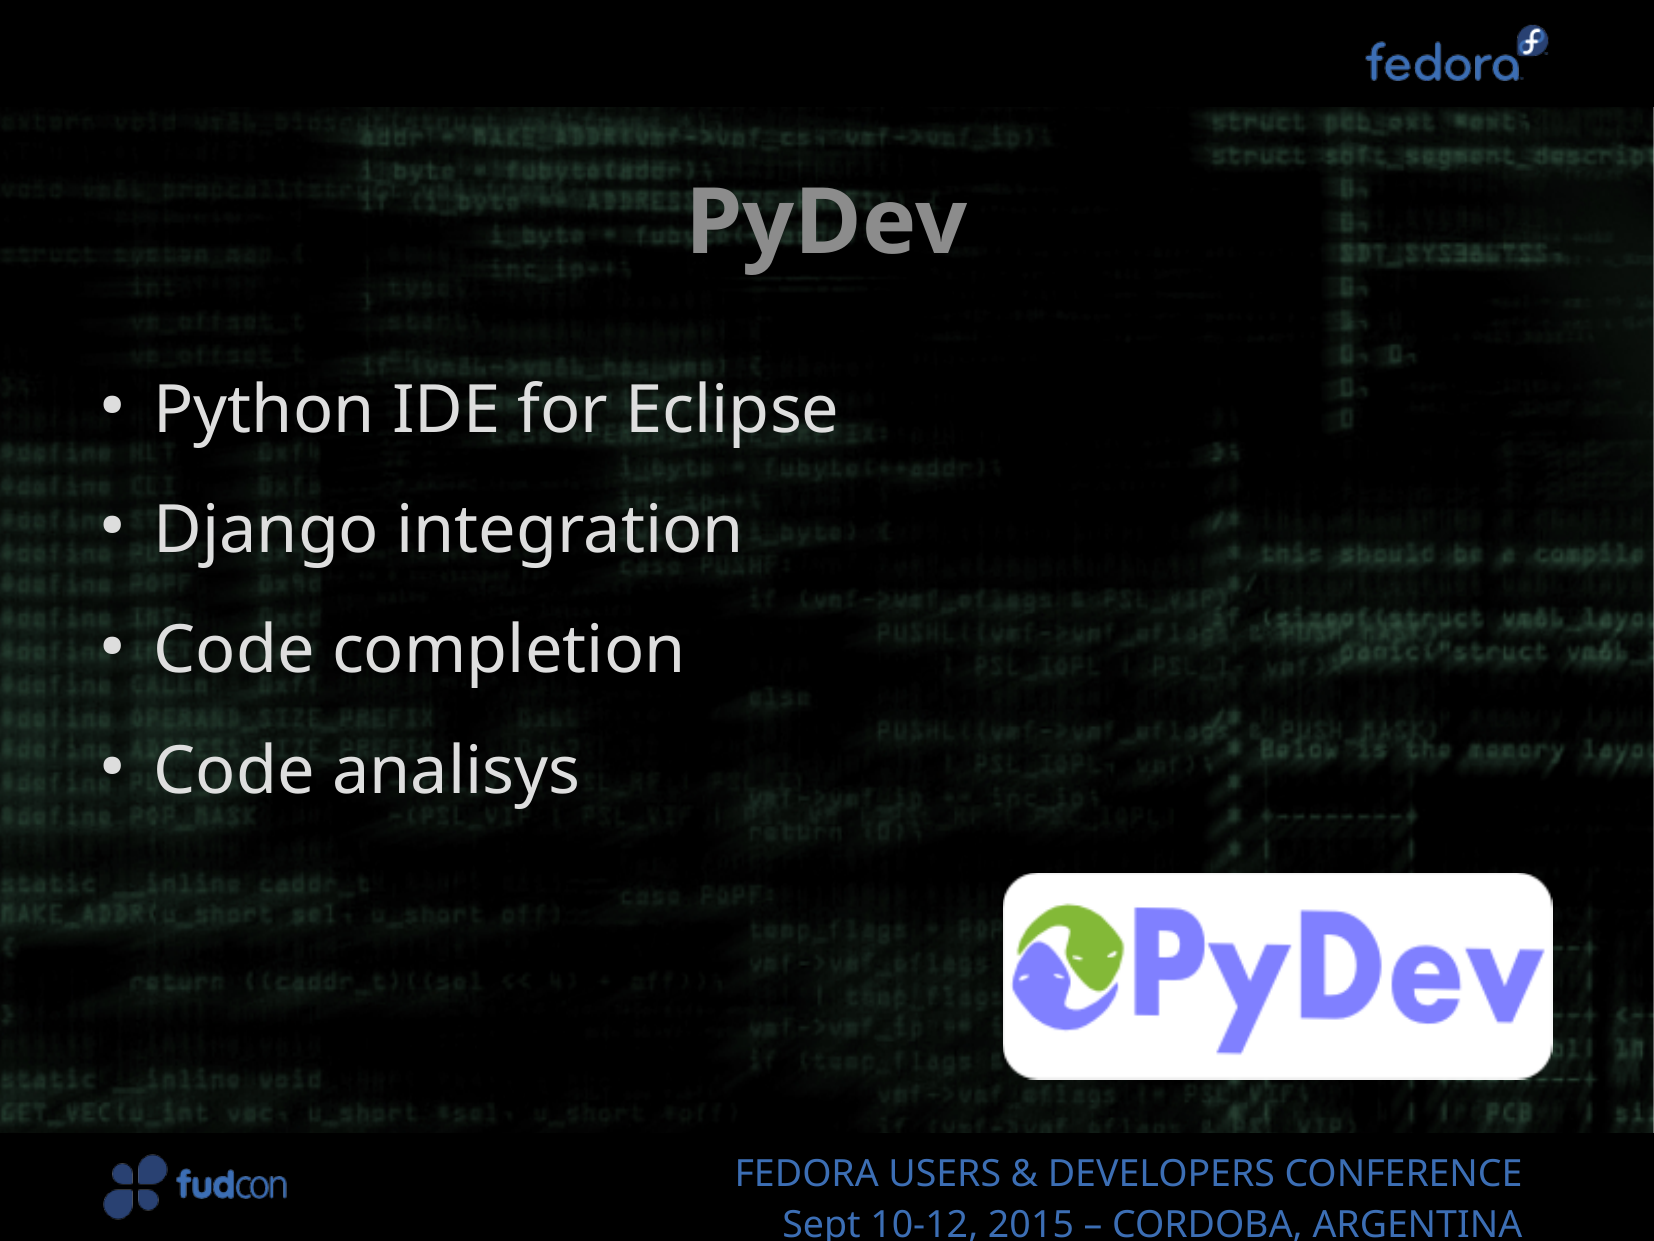

# PyDev
Python IDE for Eclipse
Django integration
Code completion
Code analisys